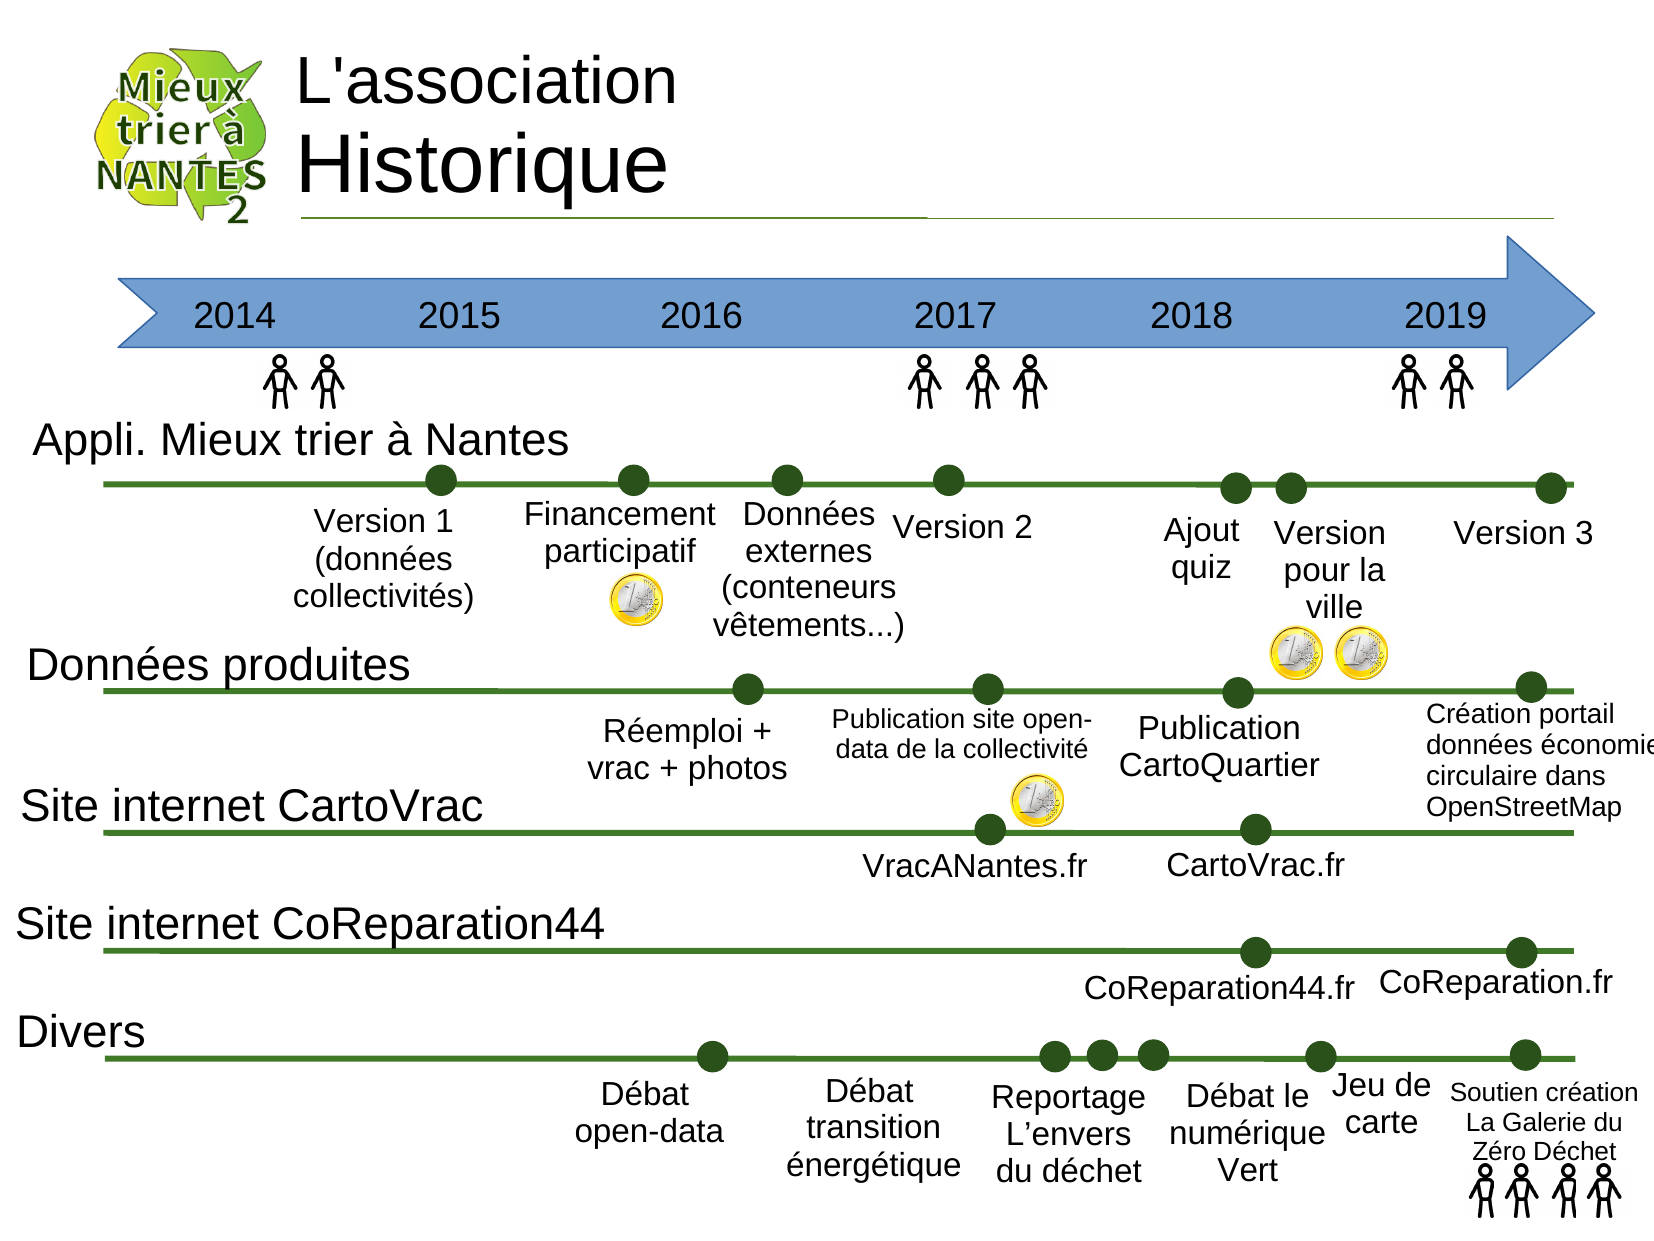

L'association
Historique
2014
2015
2016
2017
2018
2019
Appli. Mieux trier à Nantes
Financement participatif
Données externes (conteneurs vêtements...)
Version 1
(données collectivités)
Version 2
Ajout quiz
Version pour la ville
Version 3
Données produites
Création portail données économie circulaire dans OpenStreetMap
Publication site open-data de la collectivité
Publication CartoQuartier
Réemploi + vrac + photos
Site internet CartoVrac
CartoVrac.fr
VracANantes.fr
Site internet CoReparation44
CoReparation.fr
CoReparation44.fr
Divers
Jeu de carte
Débat
transition énergétique
Débat
open-data
Débat le numérique Vert
Soutien création La Galerie du Zéro Déchet
Reportage L’envers
du déchet